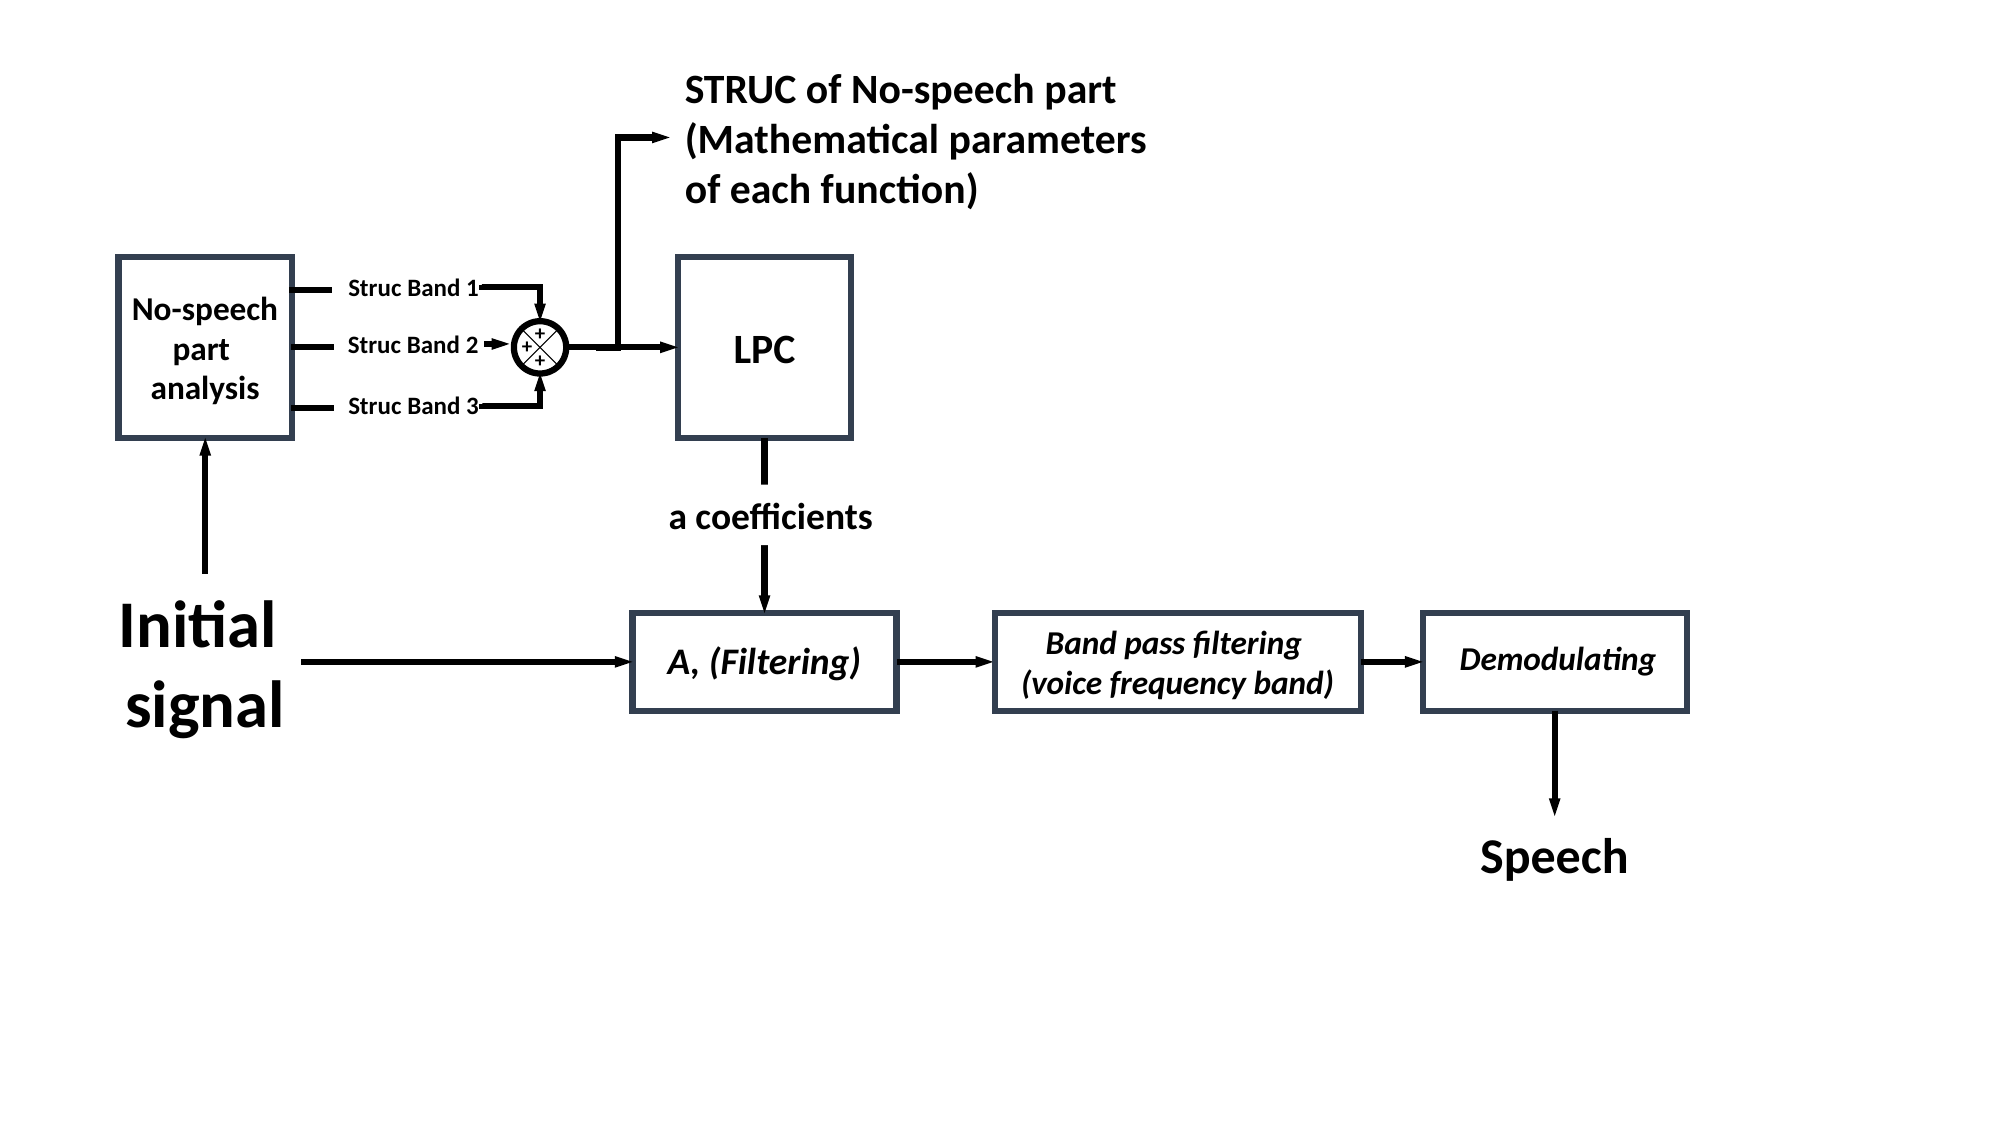

STRUC of No-speech part
(Mathematical parameters of each function)
Struc Band 1
No-speech part
analysis
+
LPC
Struc Band 2
+
+
Struc Band 3
a coefficients
Initial
signal
Band pass filtering
(voice frequency band)
A, (Filtering)
Demodulating
Speech